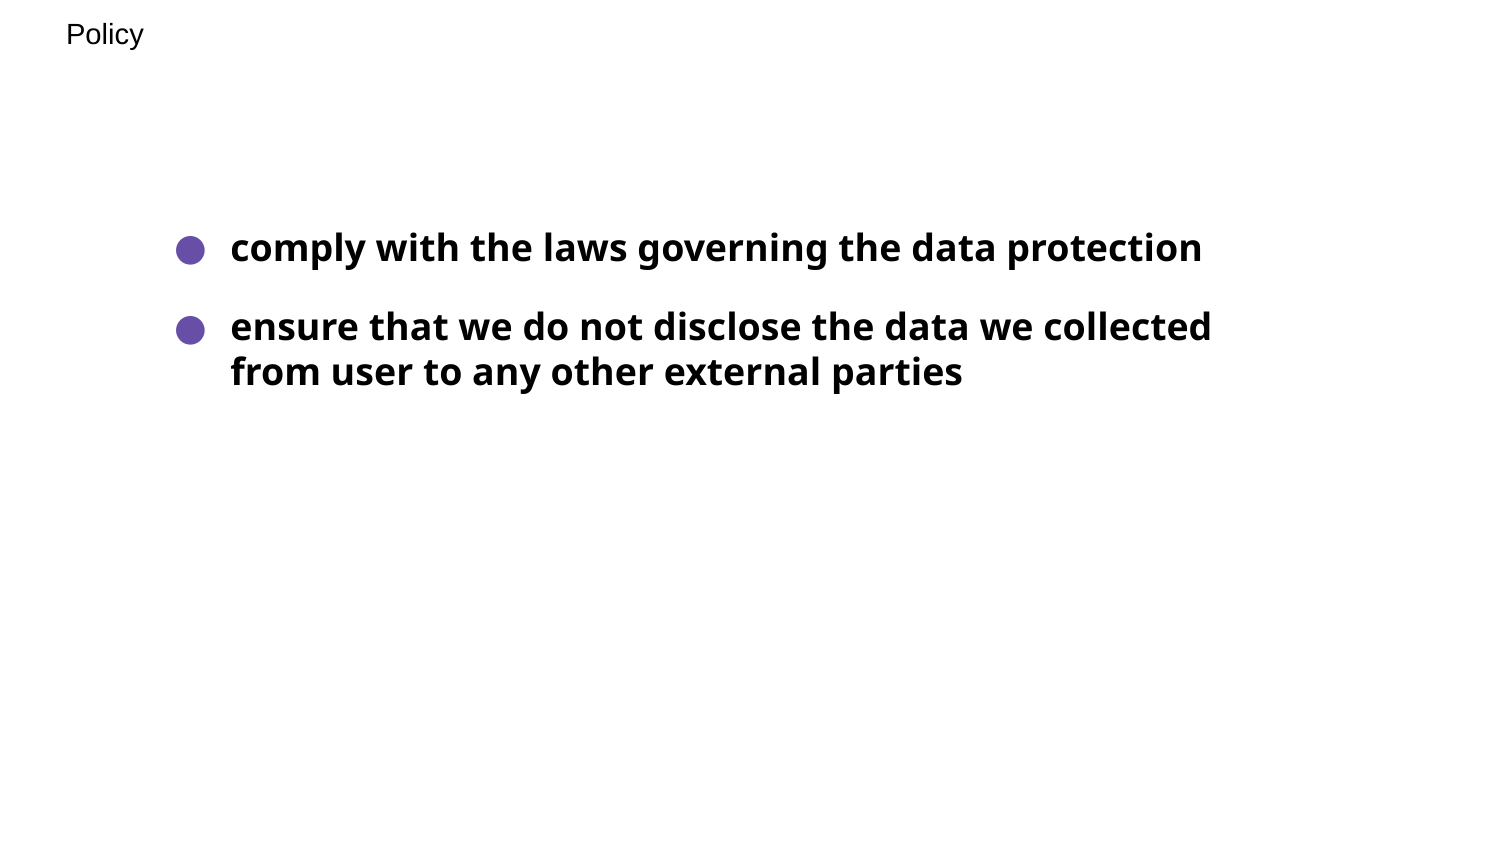

# Policy
comply with the laws governing the data protection
ensure that we do not disclose the data we collected from user to any other external parties